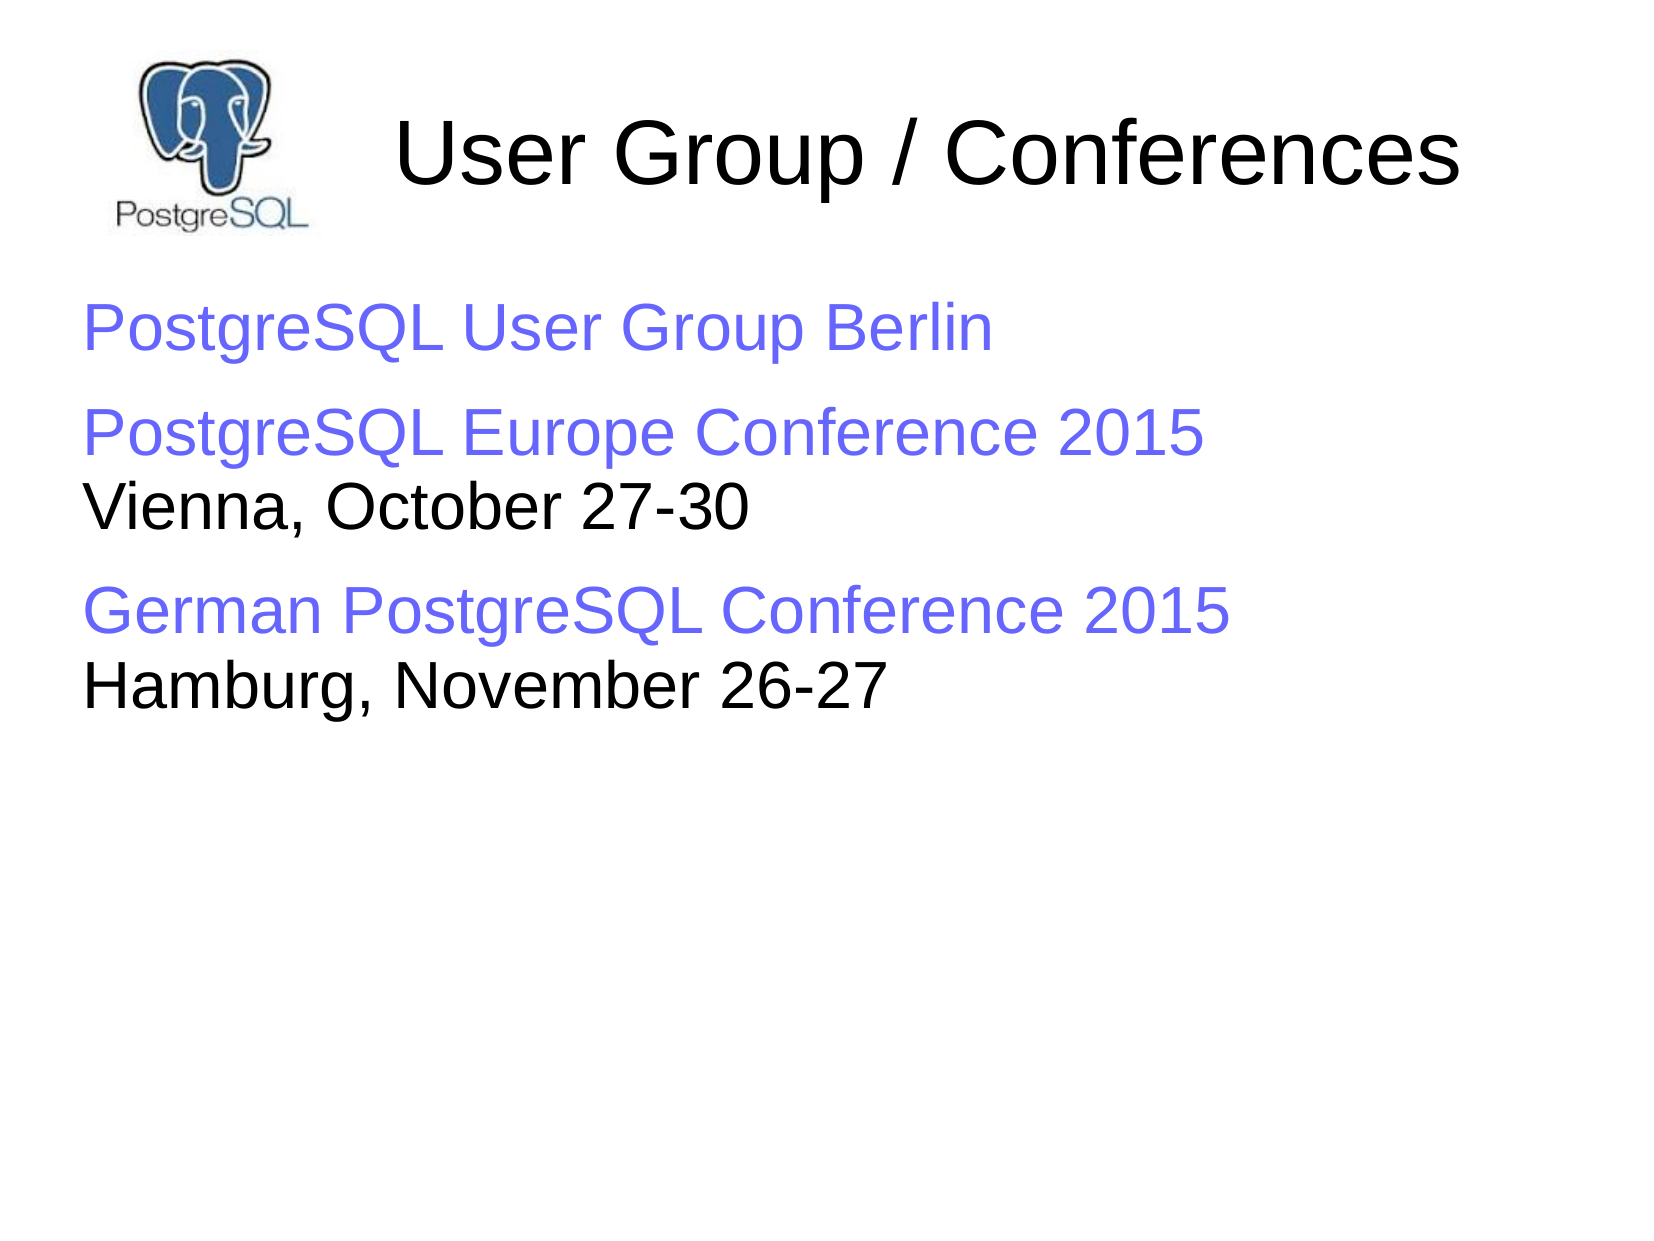

# User Group / Conferences
PostgreSQL User Group Berlin
PostgreSQL Europe Conference 2015
Vienna, October 27-30
German PostgreSQL Conference 2015
Hamburg, November 26-27